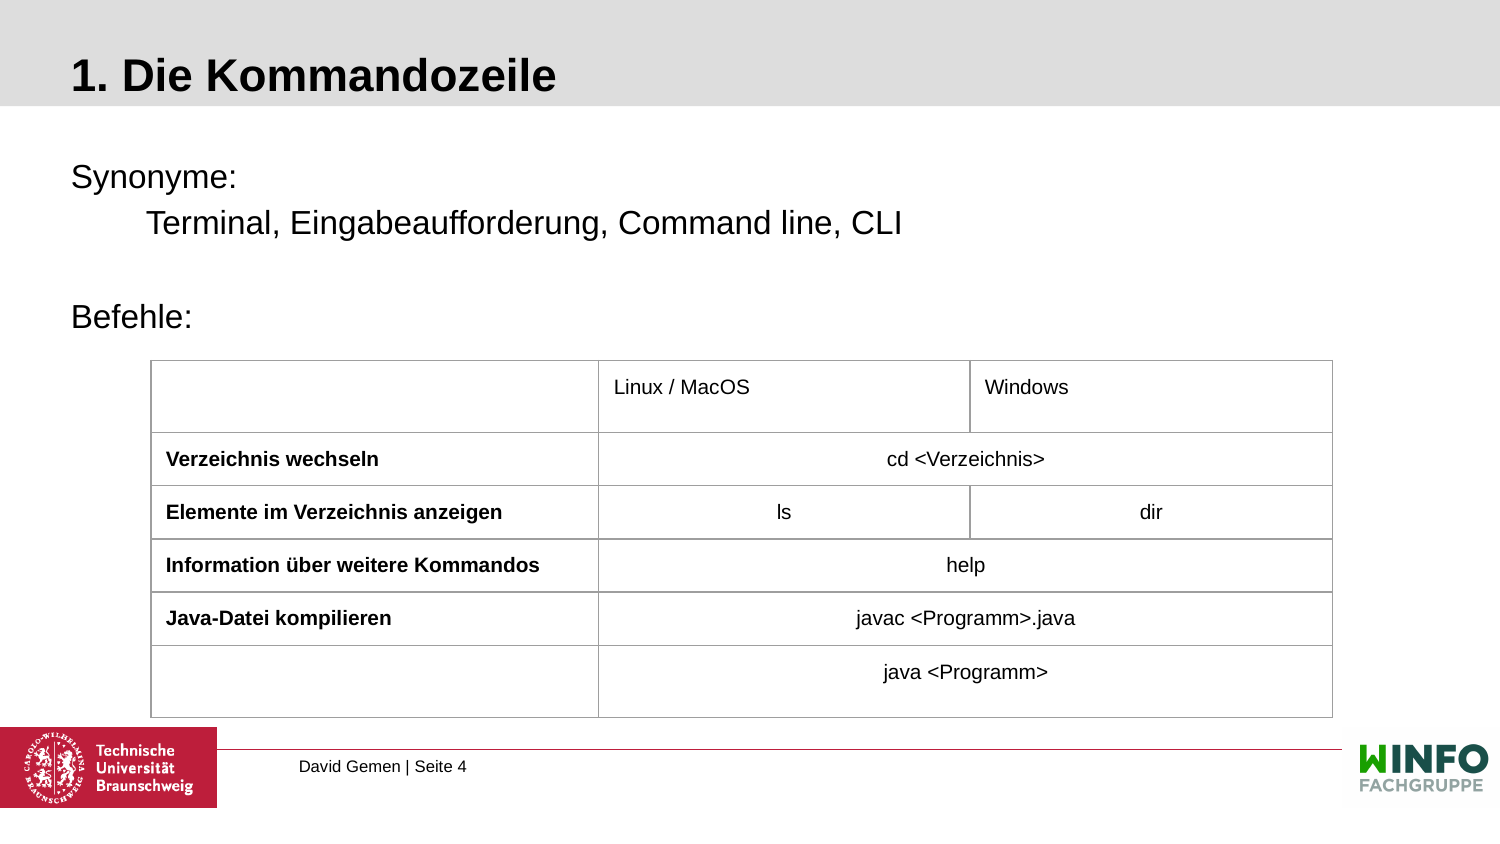

# 1. Die Kommandozeile
Synonyme:
Terminal, Eingabeaufforderung, Command line, CLI
Befehle:
| | Linux / MacOS | Windows |
| --- | --- | --- |
| Verzeichnis wechseln | cd <Verzeichnis> | |
| Elemente im Verzeichnis anzeigen | ls | dir |
| Information über weitere Kommandos | help | |
| Java-Datei kompilieren | javac <Programm>.java | |
| | java <Programm> | |